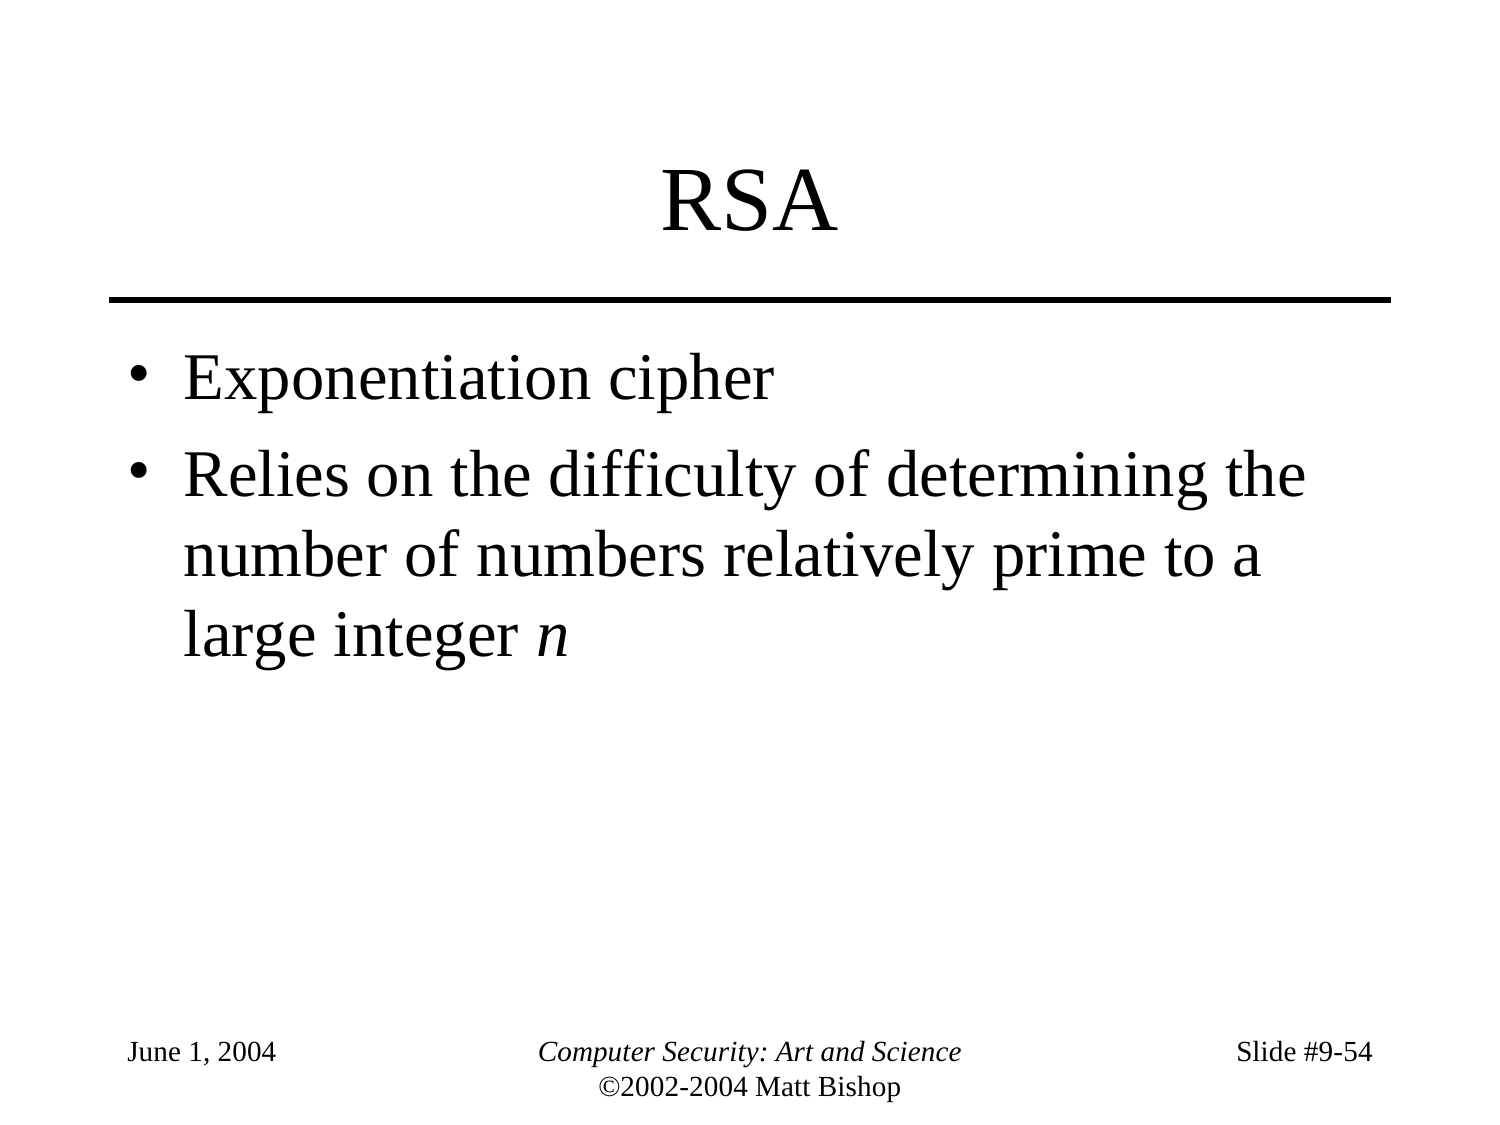

# RSA
Exponentiation cipher
Relies on the difficulty of determining the number of numbers relatively prime to a large integer n
June 1, 2004
Computer Security: Art and Science
54